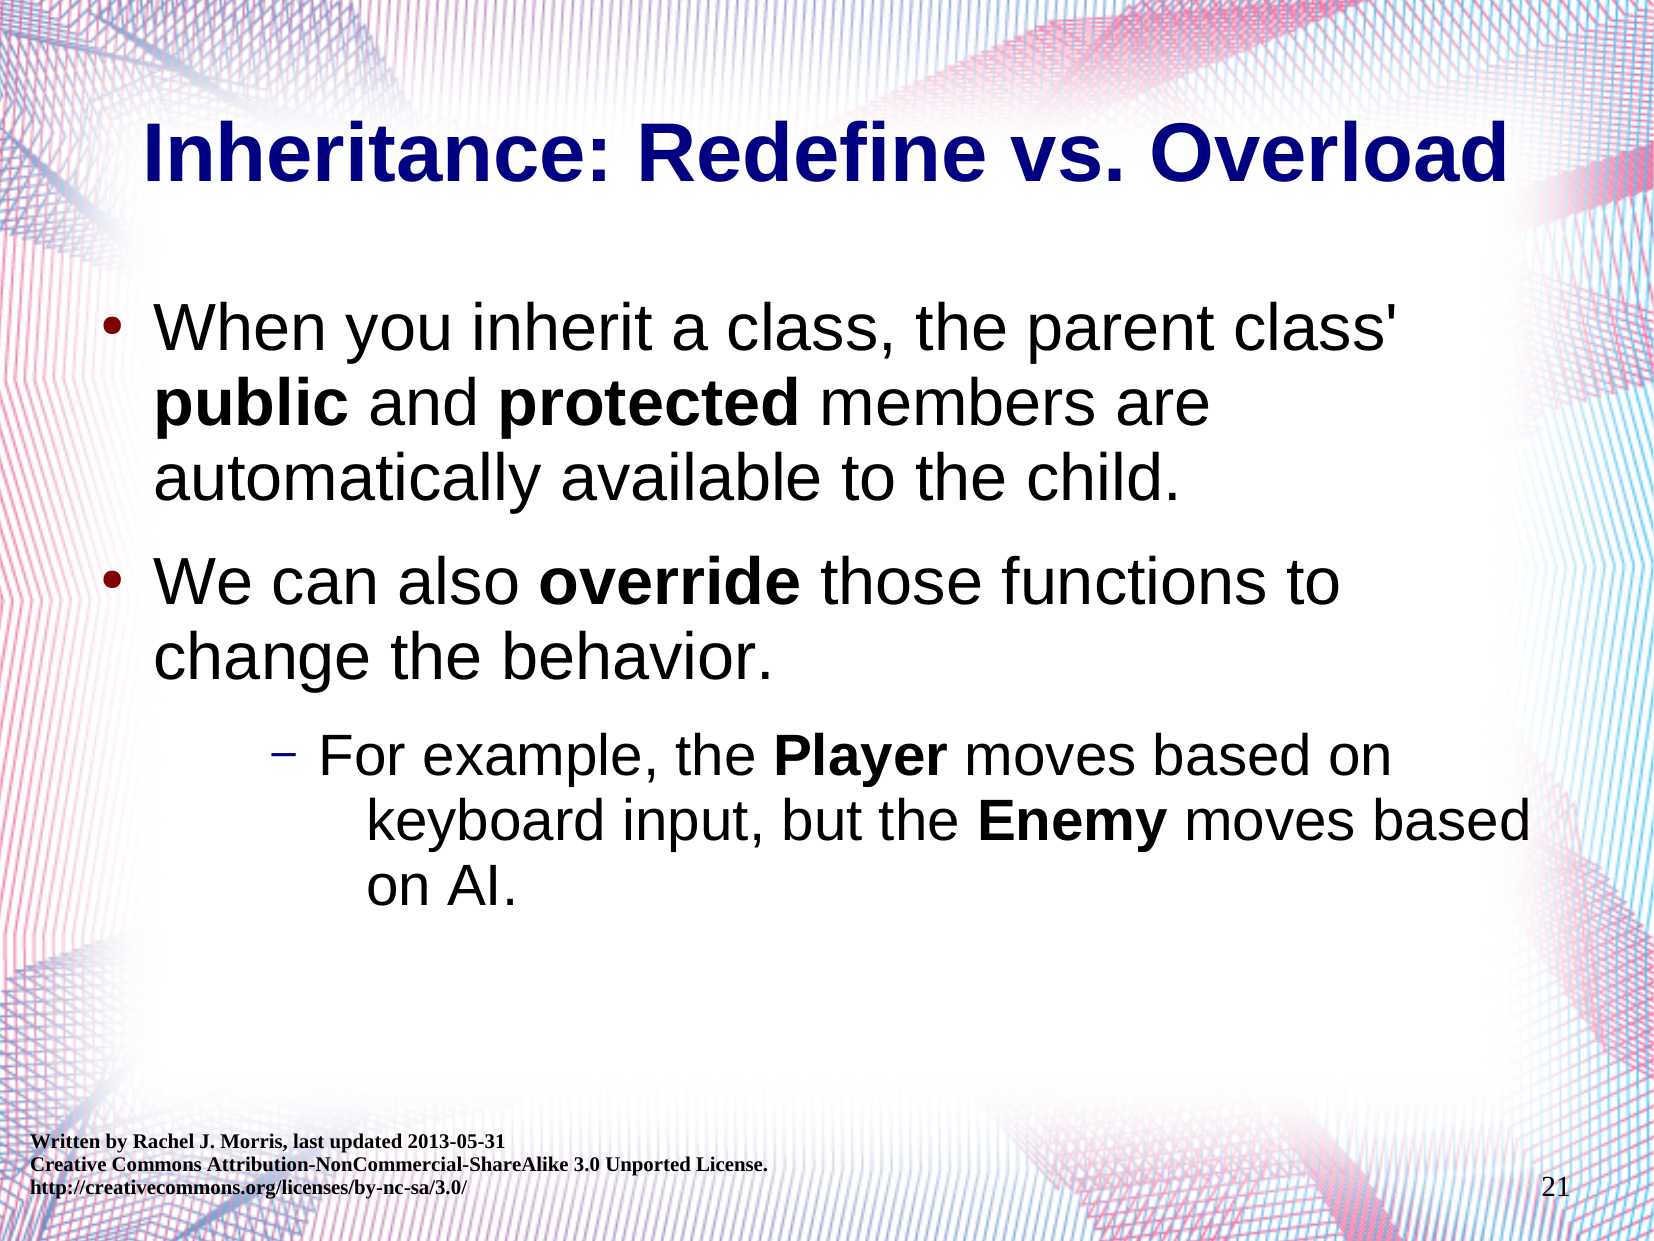

# Inheritance: Redefine vs. Overload
When you inherit a class, the parent class' public and protected members are automatically available to the child.
We can also override those functions to change the behavior.
For example, the Player moves based on keyboard input, but the Enemy moves based on AI.
21